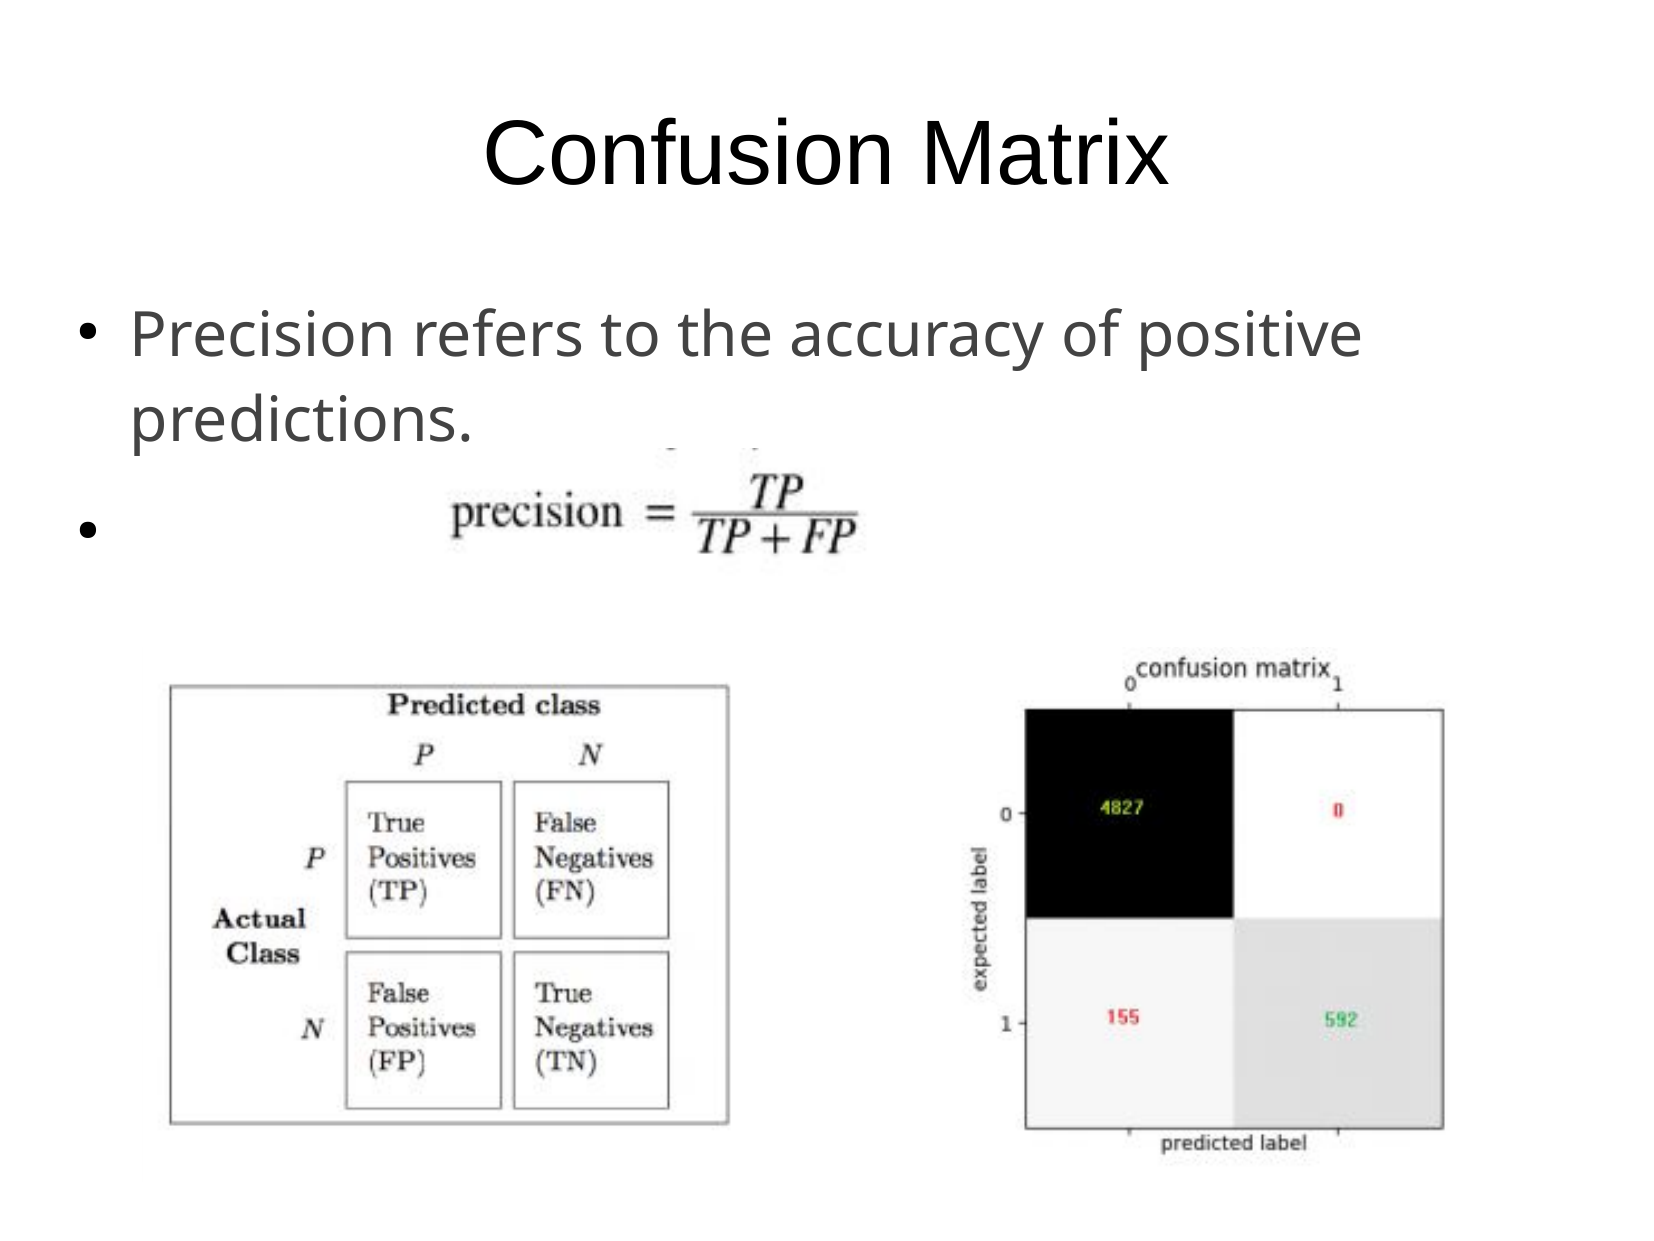

# Confusion Matrix
Precision refers to the accuracy of positive predictions.